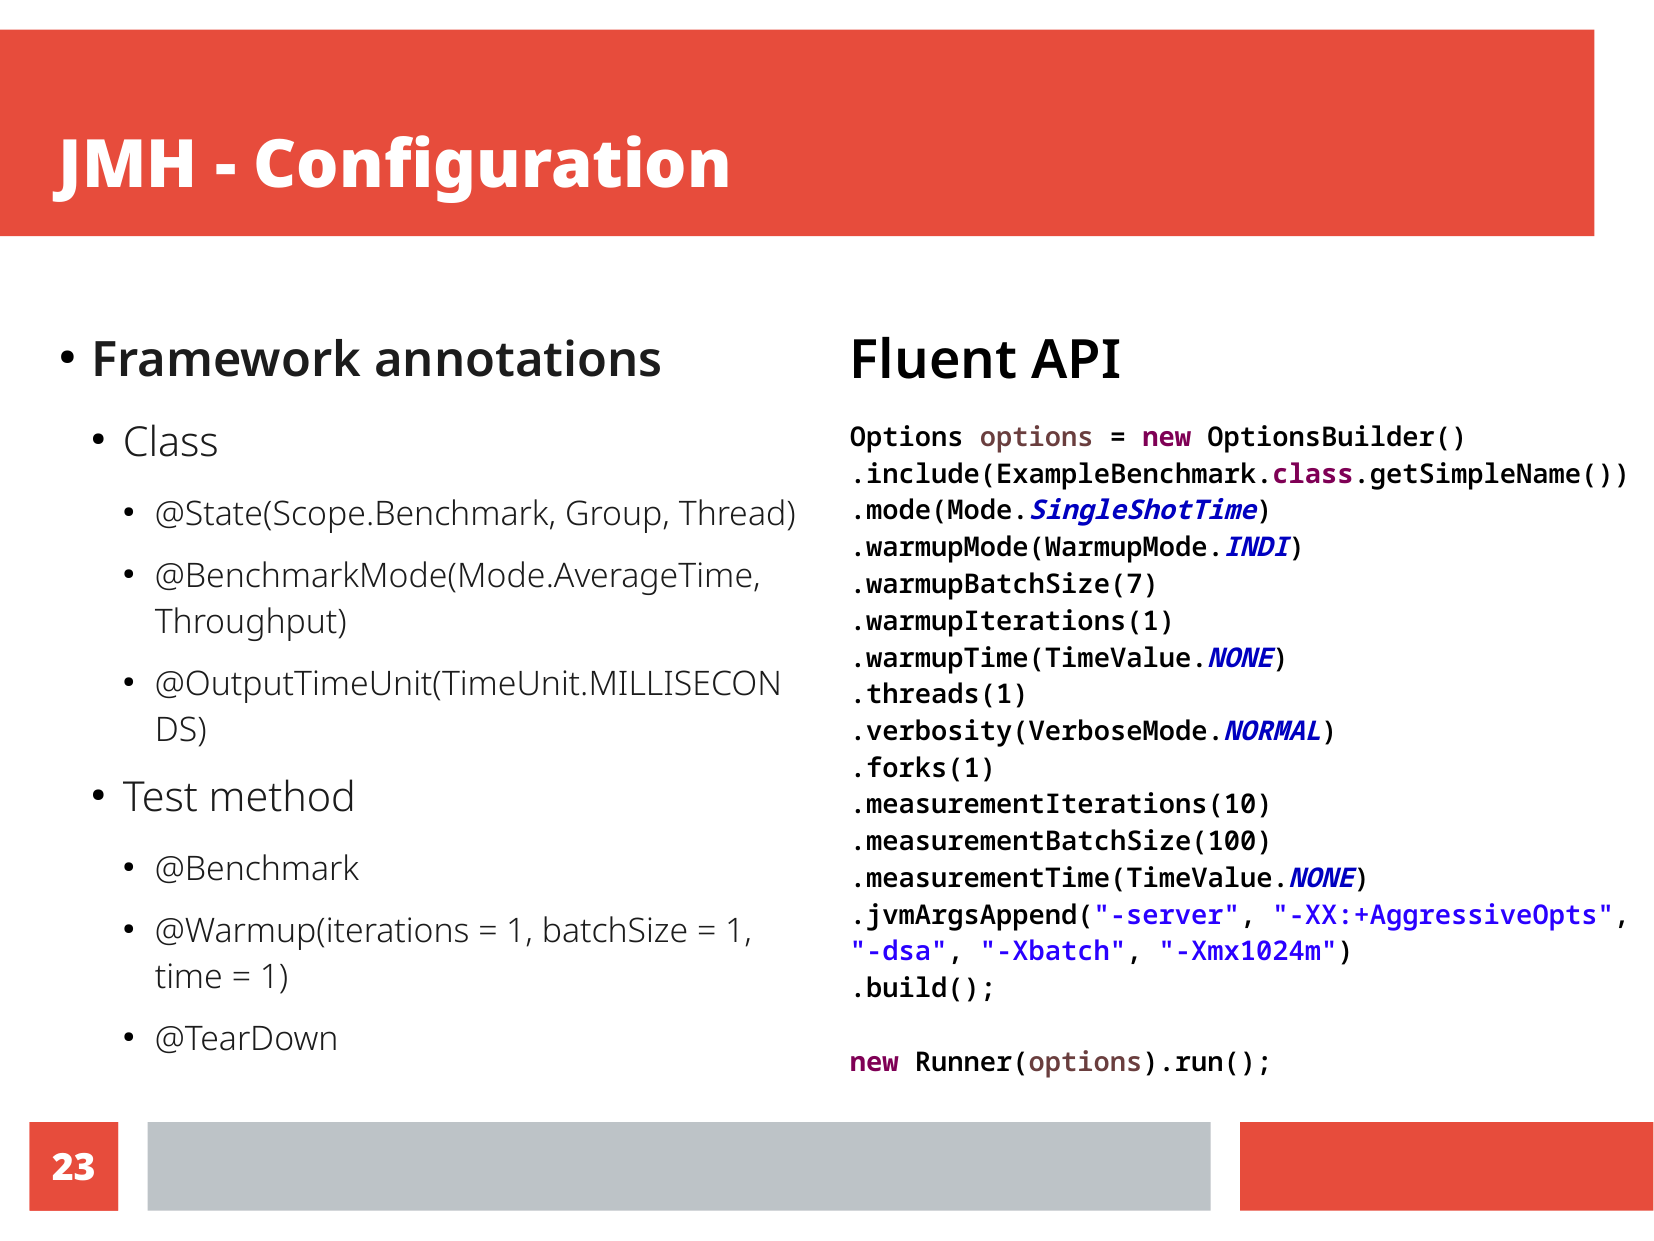

# JMH - Configuration
Fluent API
Options options = new OptionsBuilder()
.include(ExampleBenchmark.class.getSimpleName())
.mode(Mode.SingleShotTime)
.warmupMode(WarmupMode.INDI)
.warmupBatchSize(7)
.warmupIterations(1)
.warmupTime(TimeValue.NONE)
.threads(1)
.verbosity(VerboseMode.NORMAL)
.forks(1)
.measurementIterations(10)
.measurementBatchSize(100)
.measurementTime(TimeValue.NONE)
.jvmArgsAppend("-server", "-XX:+AggressiveOpts", "-dsa", "-Xbatch", "-Xmx1024m")
.build();
new Runner(options).run();
Framework annotations
Class
@State(Scope.Benchmark, Group, Thread)
@BenchmarkMode(Mode.AverageTime, Throughput)
@OutputTimeUnit(TimeUnit.MILLISECONDS)
Test method
@Benchmark
@Warmup(iterations = 1, batchSize = 1, time = 1)
@TearDown
23